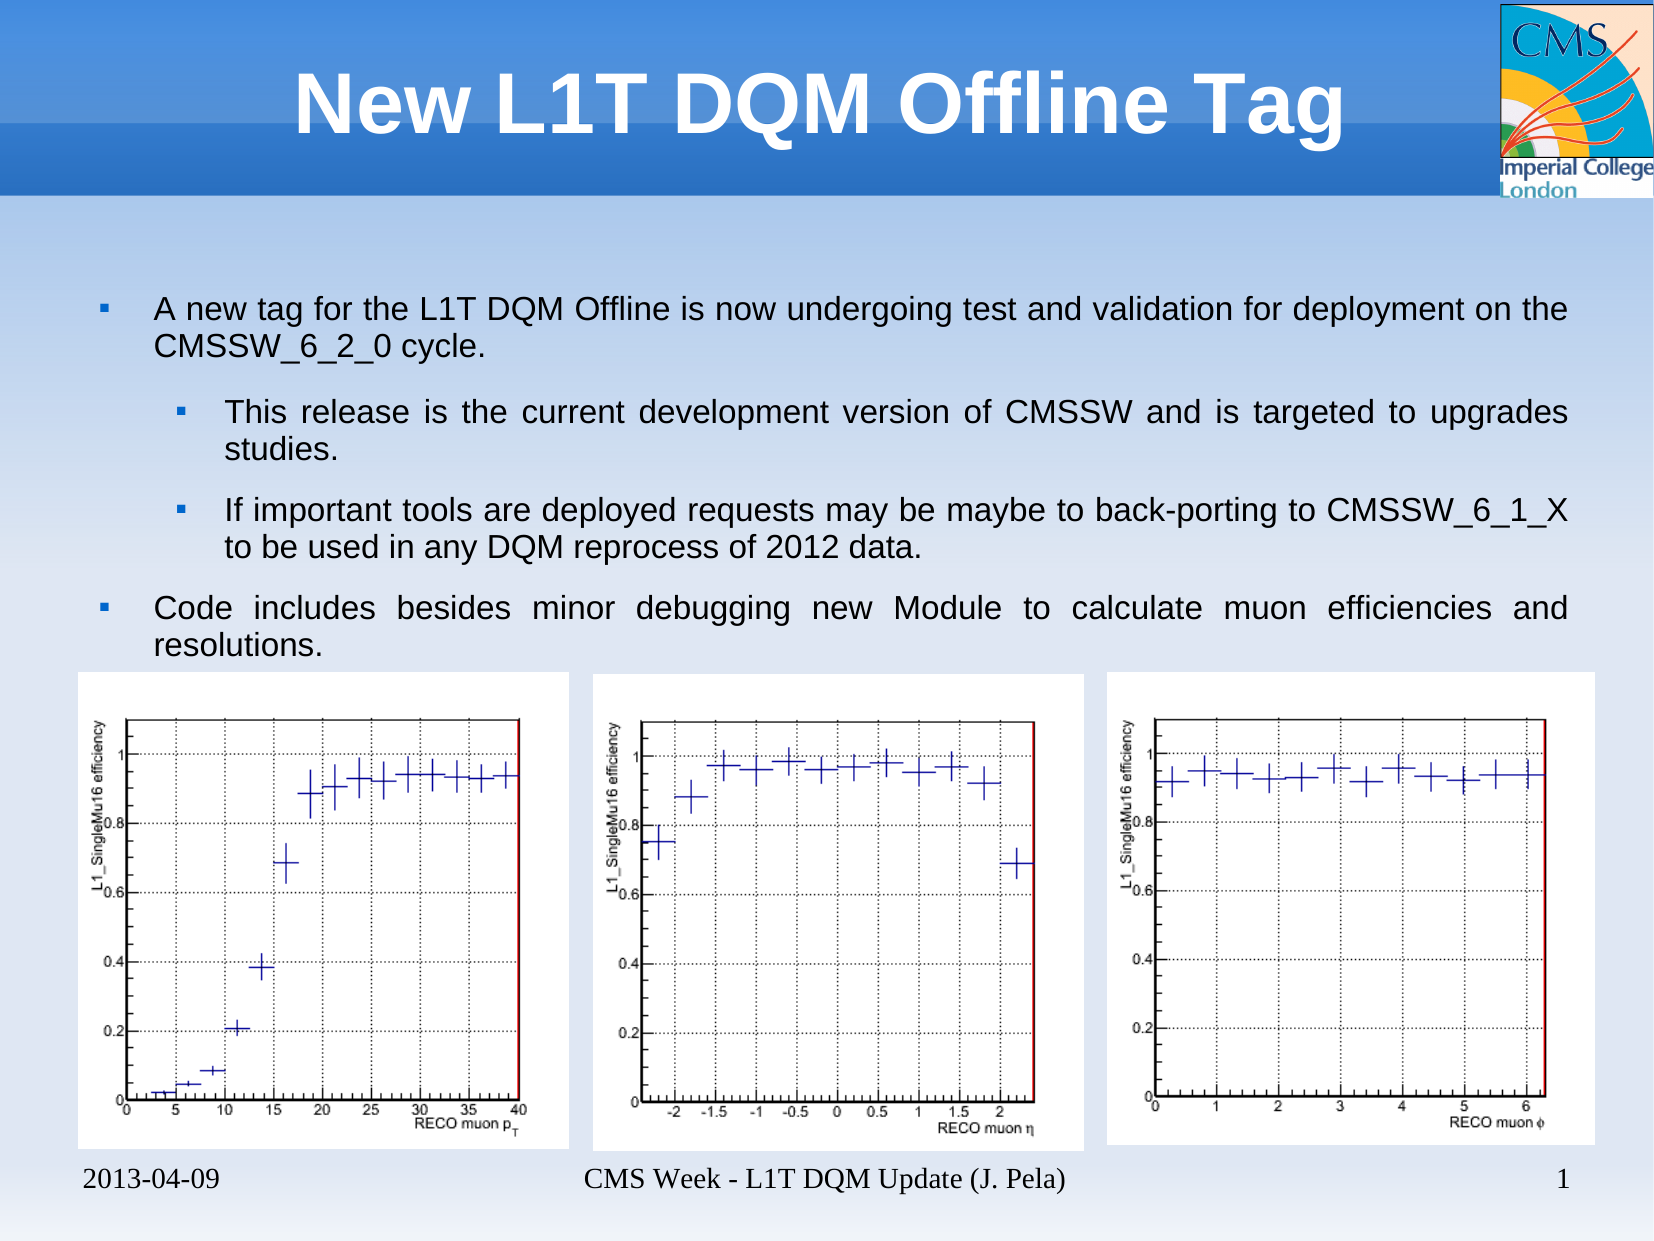

# New L1T DQM Offline Tag
A new tag for the L1T DQM Offline is now undergoing test and validation for deployment on the CMSSW_6_2_0 cycle.
This release is the current development version of CMSSW and is targeted to upgrades studies.
If important tools are deployed requests may be maybe to back-porting to CMSSW_6_1_X to be used in any DQM reprocess of 2012 data.
Code includes besides minor debugging new Module to calculate muon efficiencies and resolutions.
2013-04-09
CMS Week - L1T DQM Update (J. Pela)
1